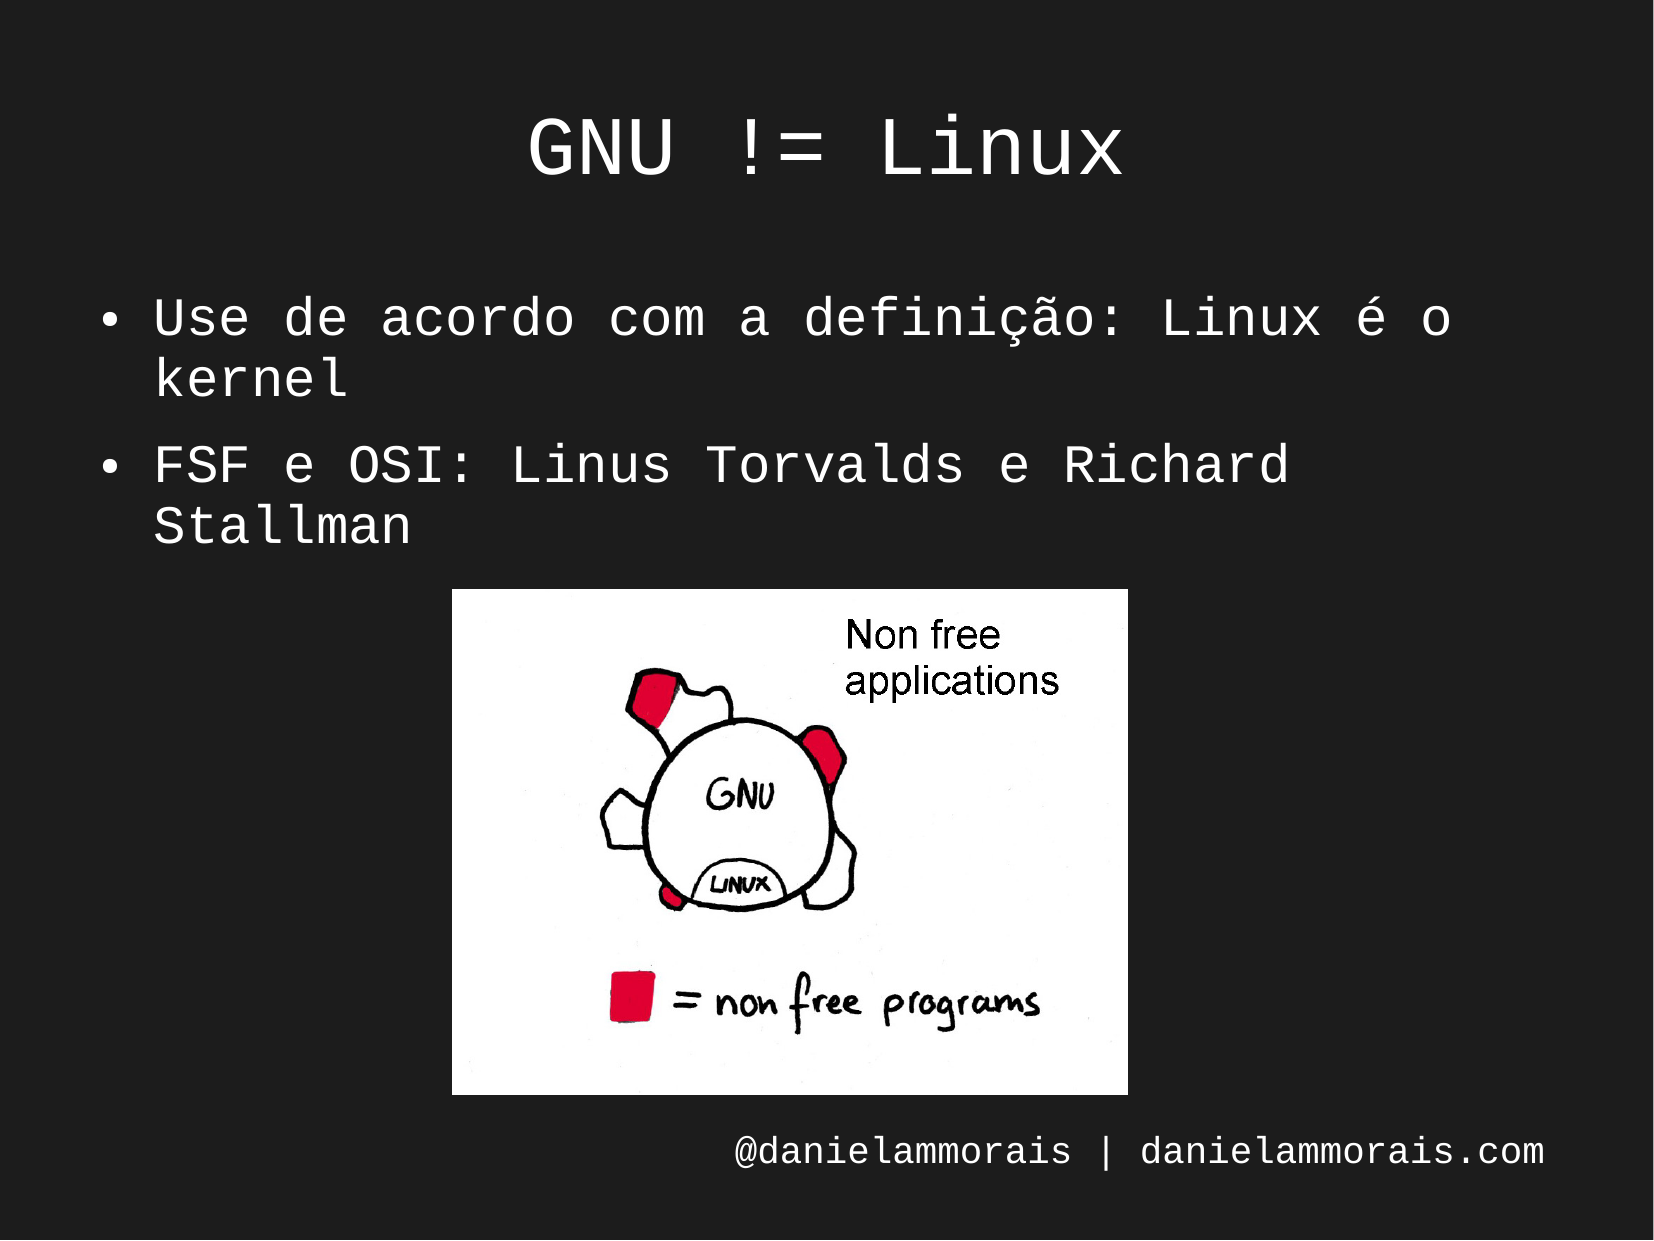

# GNU != Linux
Use de acordo com a definição: Linux é o kernel
FSF e OSI: Linus Torvalds e Richard Stallman
@danielammorais | danielammorais.com